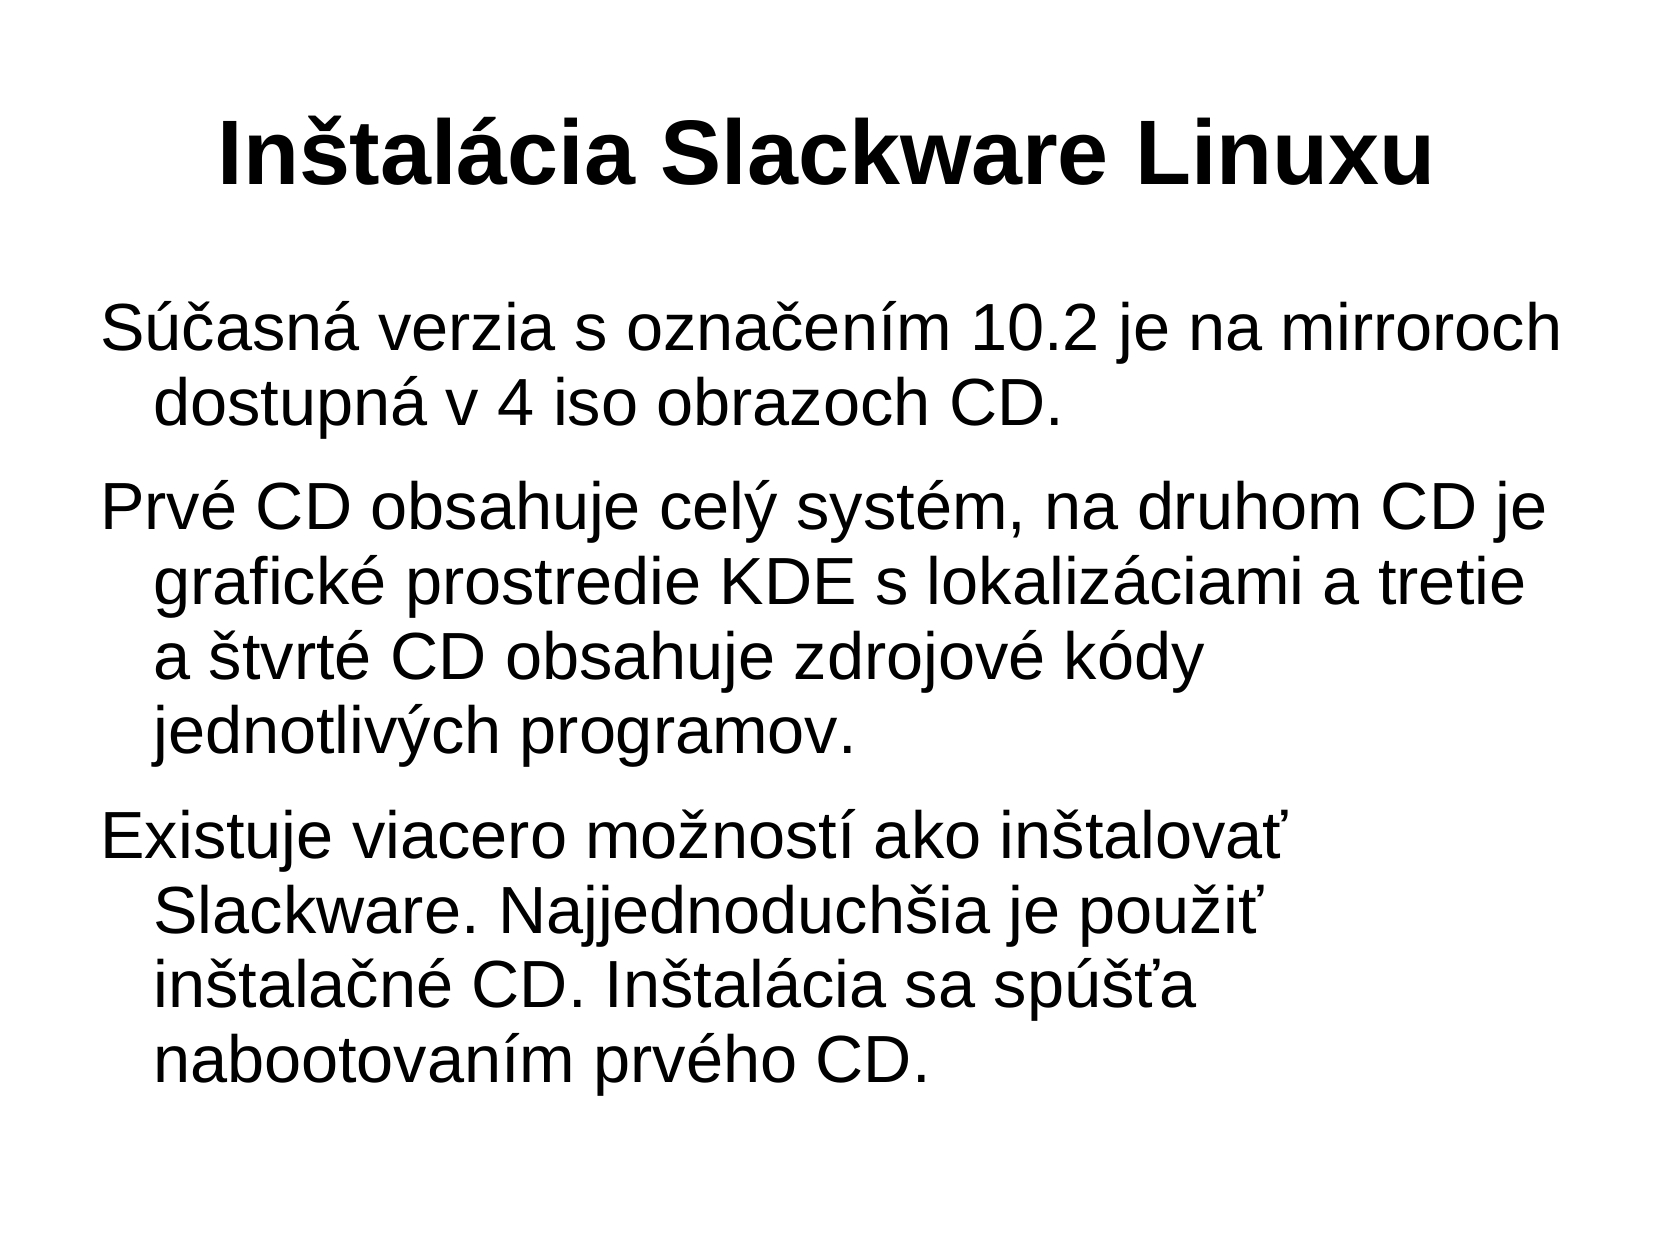

# Inštalácia Slackware Linuxu
Súčasná verzia s označením 10.2 je na mirroroch dostupná v 4 iso obrazoch CD.
Prvé CD obsahuje celý systém, na druhom CD je grafické prostredie KDE s lokalizáciami a tretie a štvrté CD obsahuje zdrojové kódy jednotlivých programov.
Existuje viacero možností ako inštalovať Slackware. Najjednoduchšia je použiť inštalačné CD. Inštalácia sa spúšťa nabootovaním prvého CD.